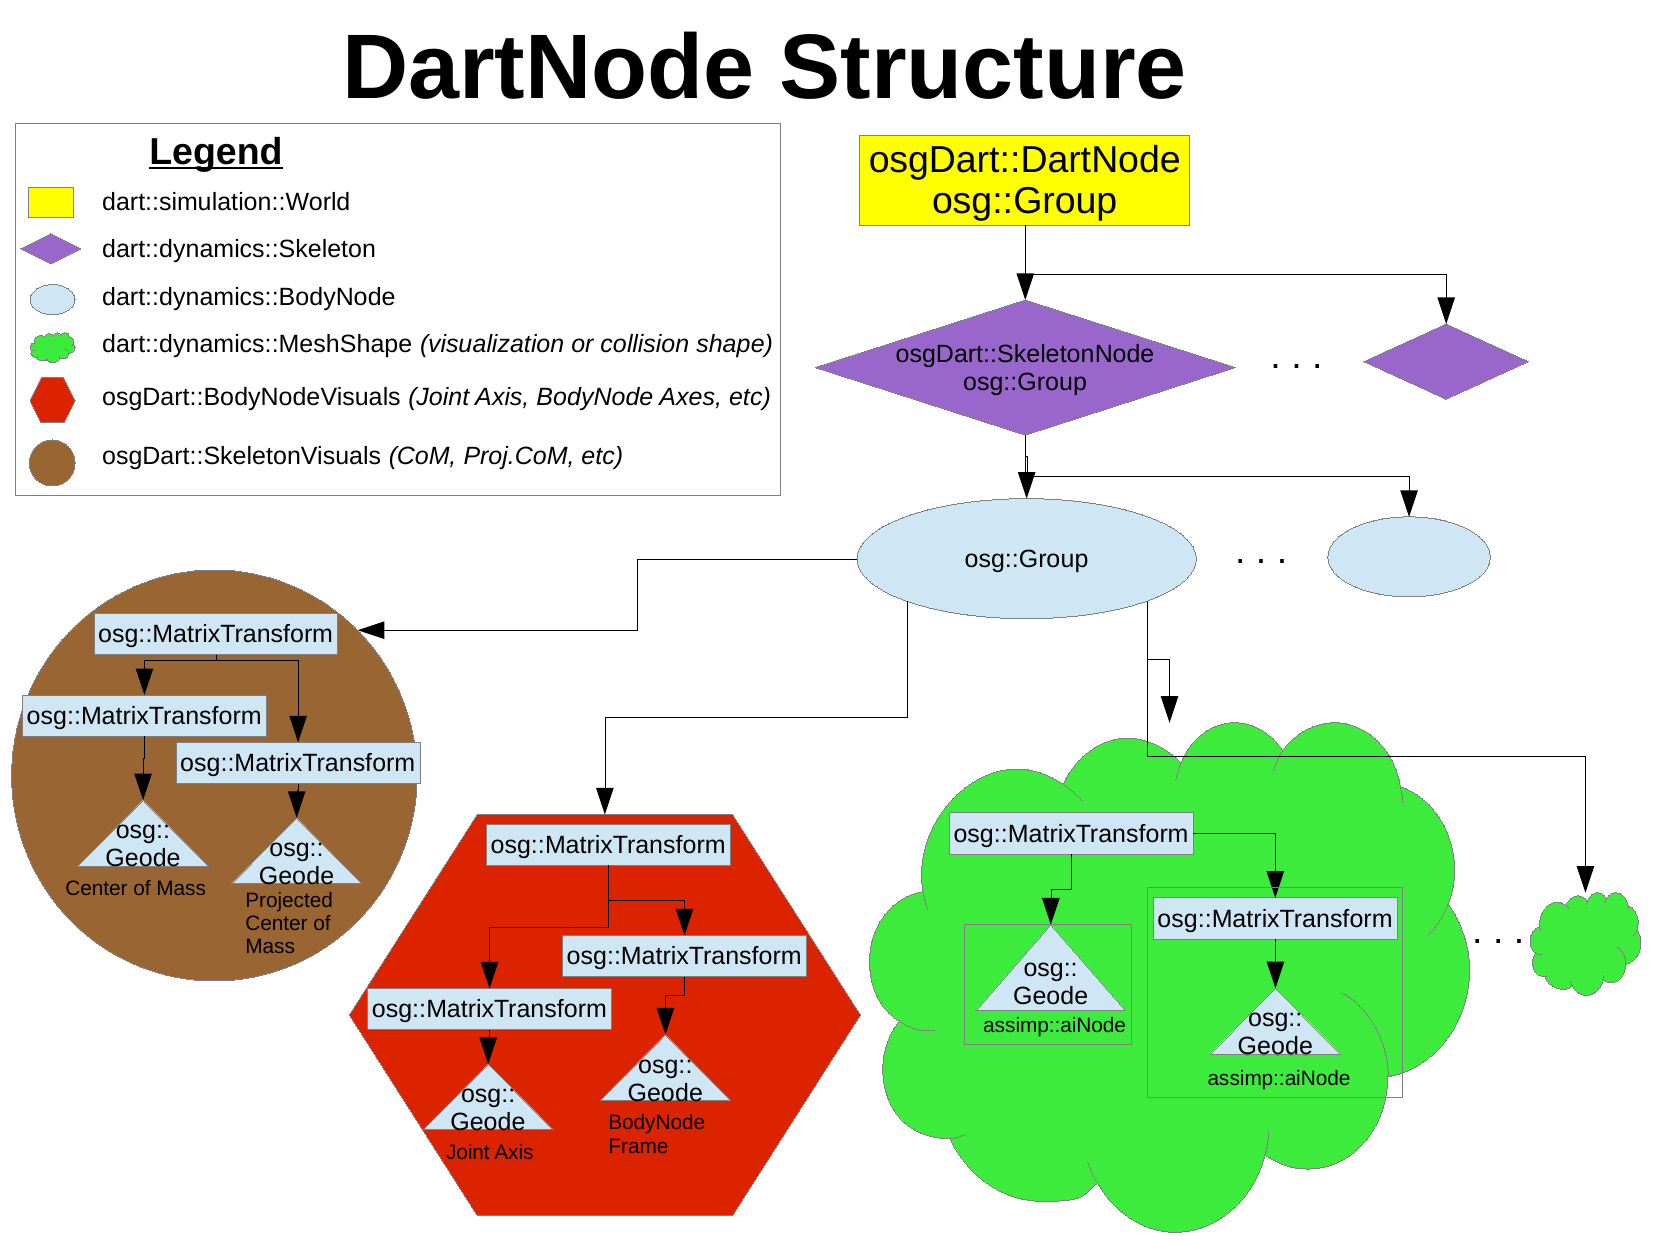

# DartNode Structure
Legend
osgDart::DartNode
osg::Group
dart::simulation::World
dart::dynamics::Skeleton
dart::dynamics::BodyNode
osgDart::SkeletonNode
osg::Group
dart::dynamics::MeshShape (visualization or collision shape)
. . .
osgDart::BodyNodeVisuals (Joint Axis, BodyNode Axes, etc)
osgDart::SkeletonVisuals (CoM, Proj.CoM, etc)
osg::Group
. . .
osg::MatrixTransform
osg::MatrixTransform
osg::MatrixTransform
osg::
Geode
osg::MatrixTransform
osg::
Geode
osg::MatrixTransform
Center of Mass
Projected Center of
Mass
osg::MatrixTransform
. . .
osg::
Geode
osg::MatrixTransform
osg::
Geode
osg::
Geode
osg::MatrixTransform
assimp::aiNode
osg::
Geode
assimp::aiNode
osg::
Geode
BodyNode Frame
Joint Axis